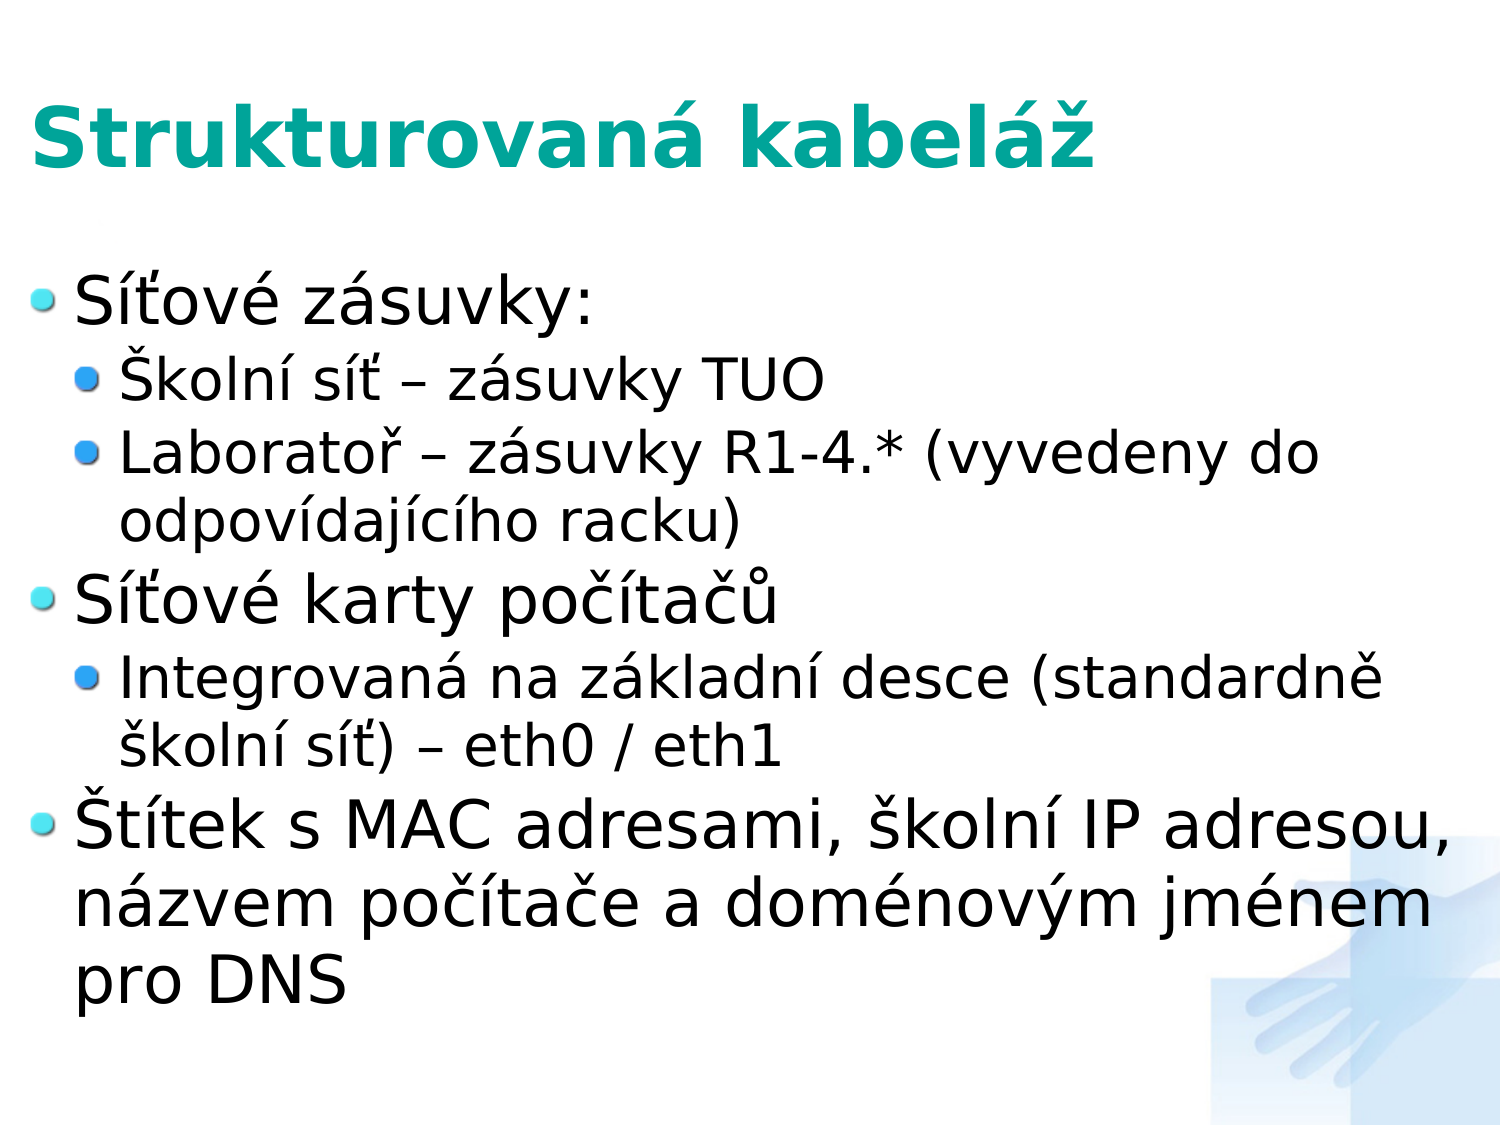

# Strukturovaná kabeláž
Síťové zásuvky:
Školní síť – zásuvky TUO
Laboratoř – zásuvky R1-4.* (vyvedeny do odpovídajícího racku)
Síťové karty počítačů
Integrovaná na základní desce (standardně školní síť) – eth0 / eth1
Štítek s MAC adresami, školní IP adresou, názvem počítače a doménovým jménem pro DNS